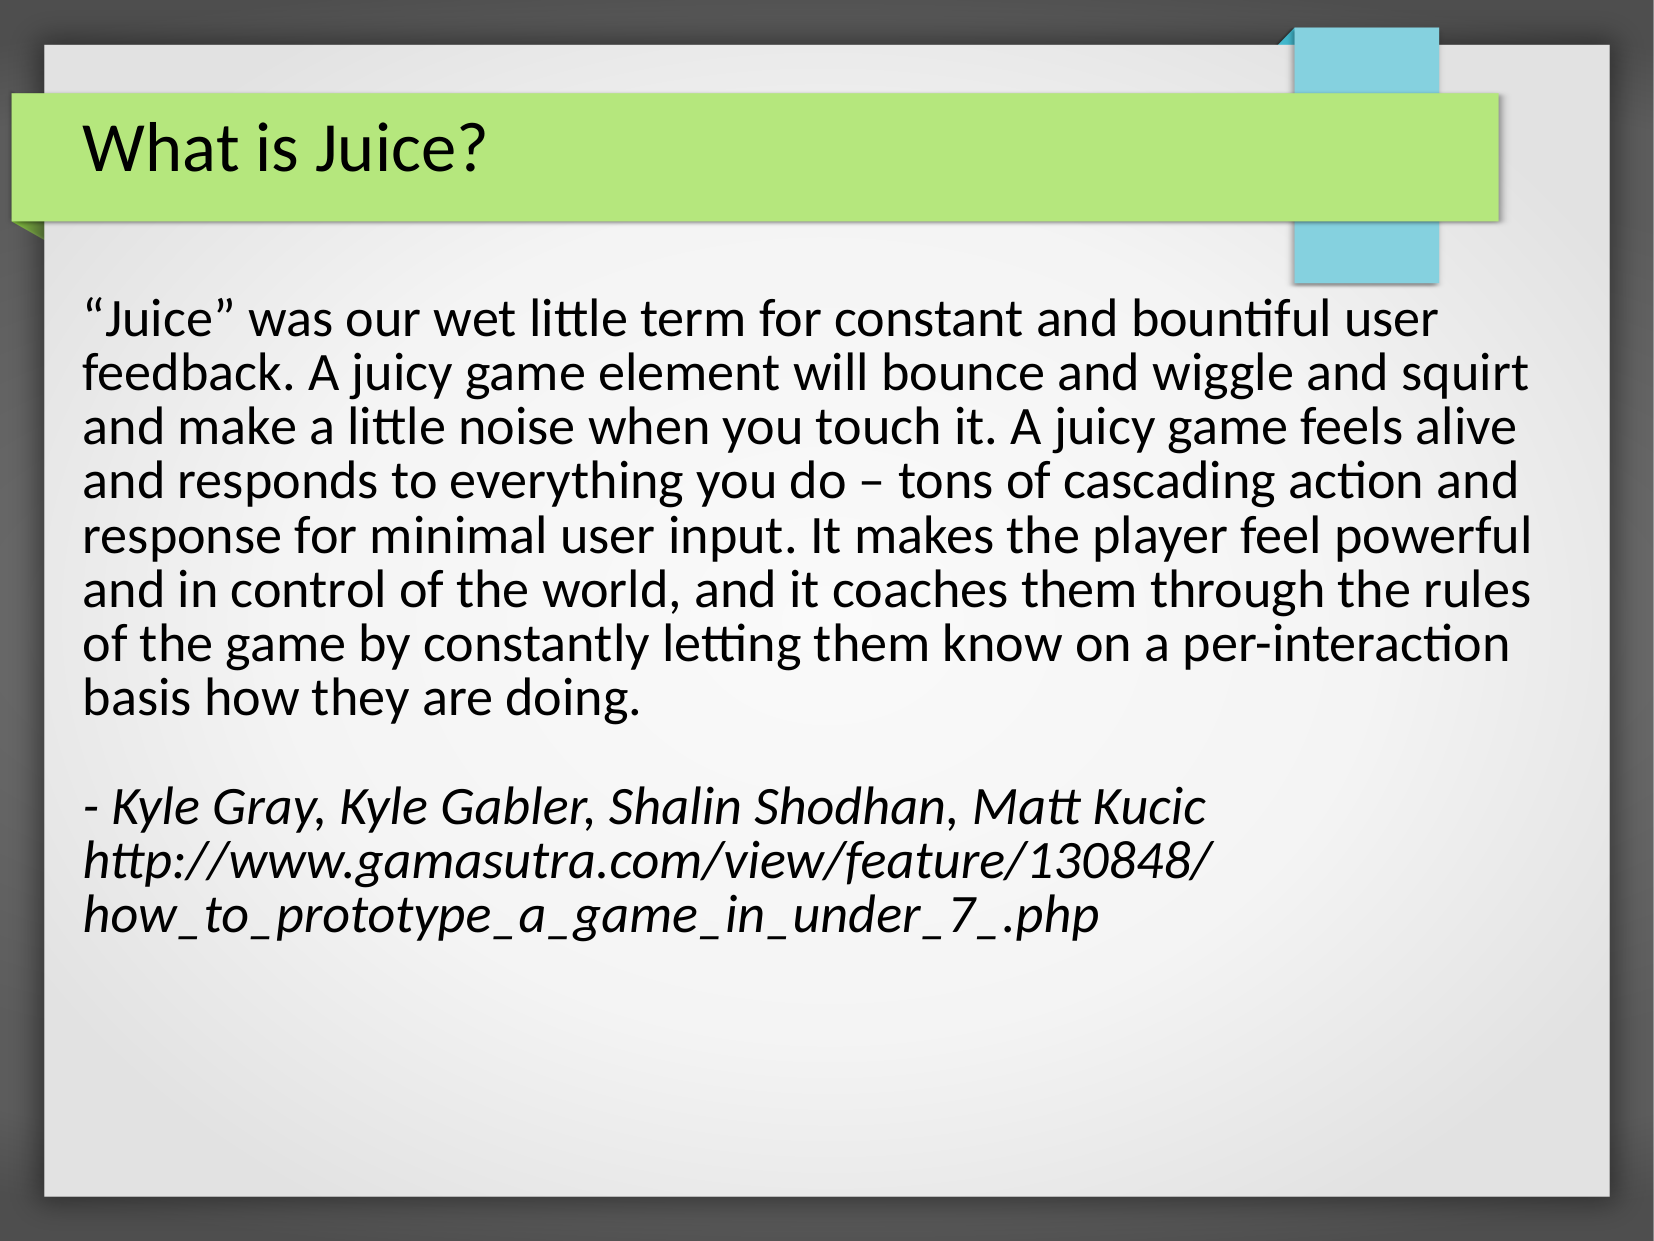

# What is Juice?
“Juice” was our wet little term for constant and bountiful user feedback. A juicy game element will bounce and wiggle and squirt and make a little noise when you touch it. A juicy game feels alive and responds to everything you do – tons of cascading action and response for minimal user input. It makes the player feel powerful and in control of the world, and it coaches them through the rules of the game by constantly letting them know on a per-interaction basis how they are doing.
- Kyle Gray, Kyle Gabler, Shalin Shodhan, Matt Kucic
http://www.gamasutra.com/view/feature/130848/how_to_prototype_a_game_in_under_7_.php